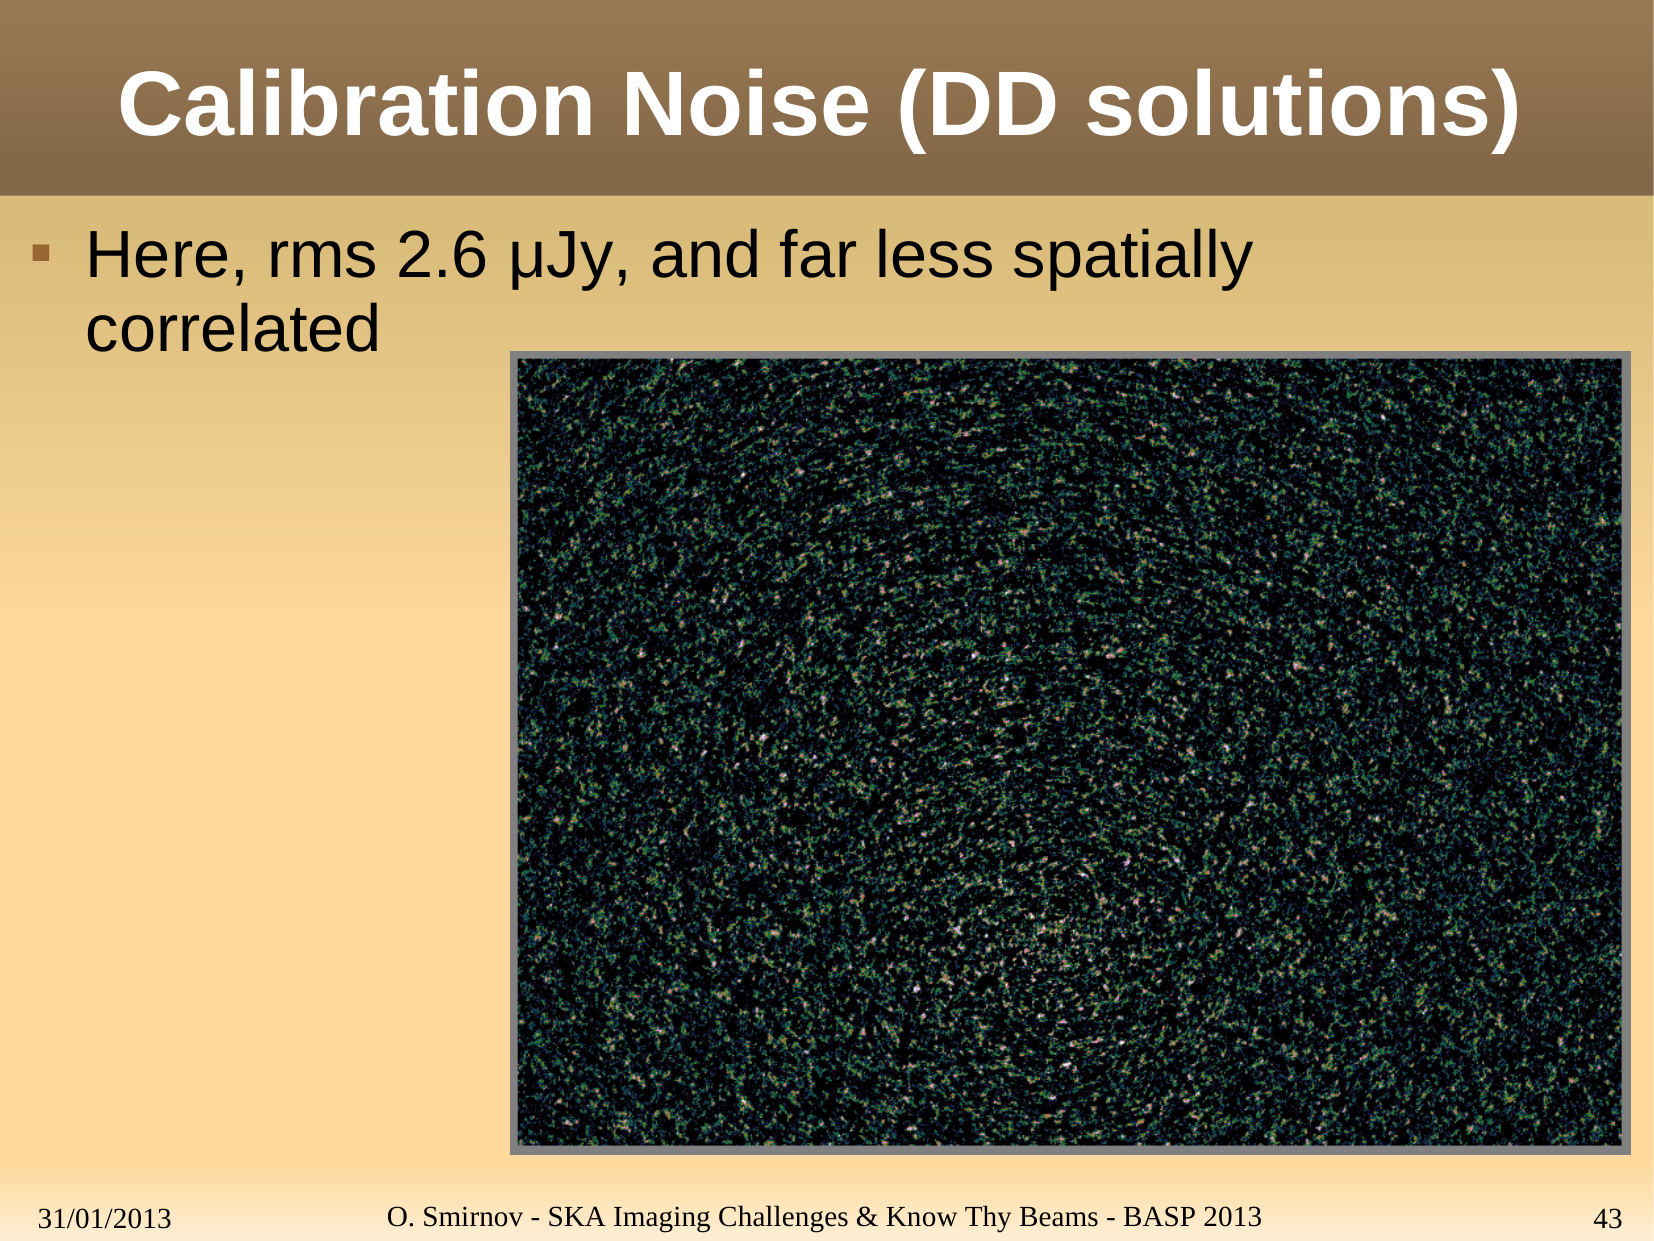

# Calibration Noise (DD solutions)
Here, rms 2.6 μJy, and far less spatially correlated
O. Smirnov - SKA Imaging Challenges & Know Thy Beams - BASP 2013
31/01/2013
43